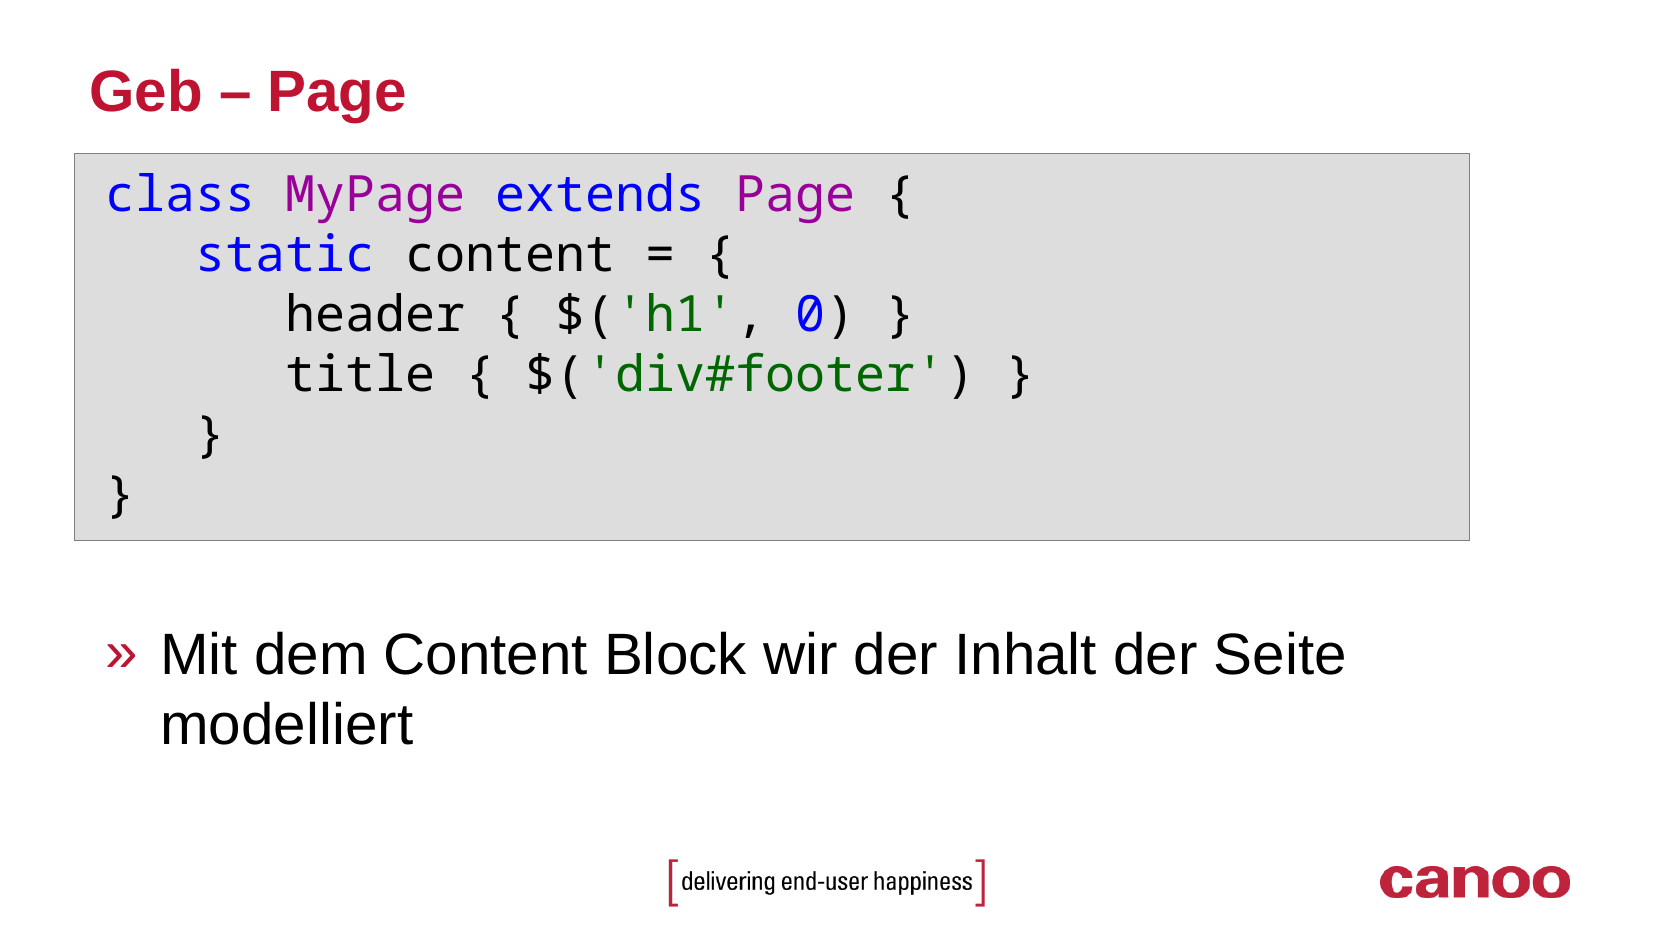

# Geb – Page
class MyPage extends Page {
 static content = {
 header { $('h1', 0) }
 title { $('div#footer') }
 }
}
Mit dem Content Block wir der Inhalt der Seite modelliert